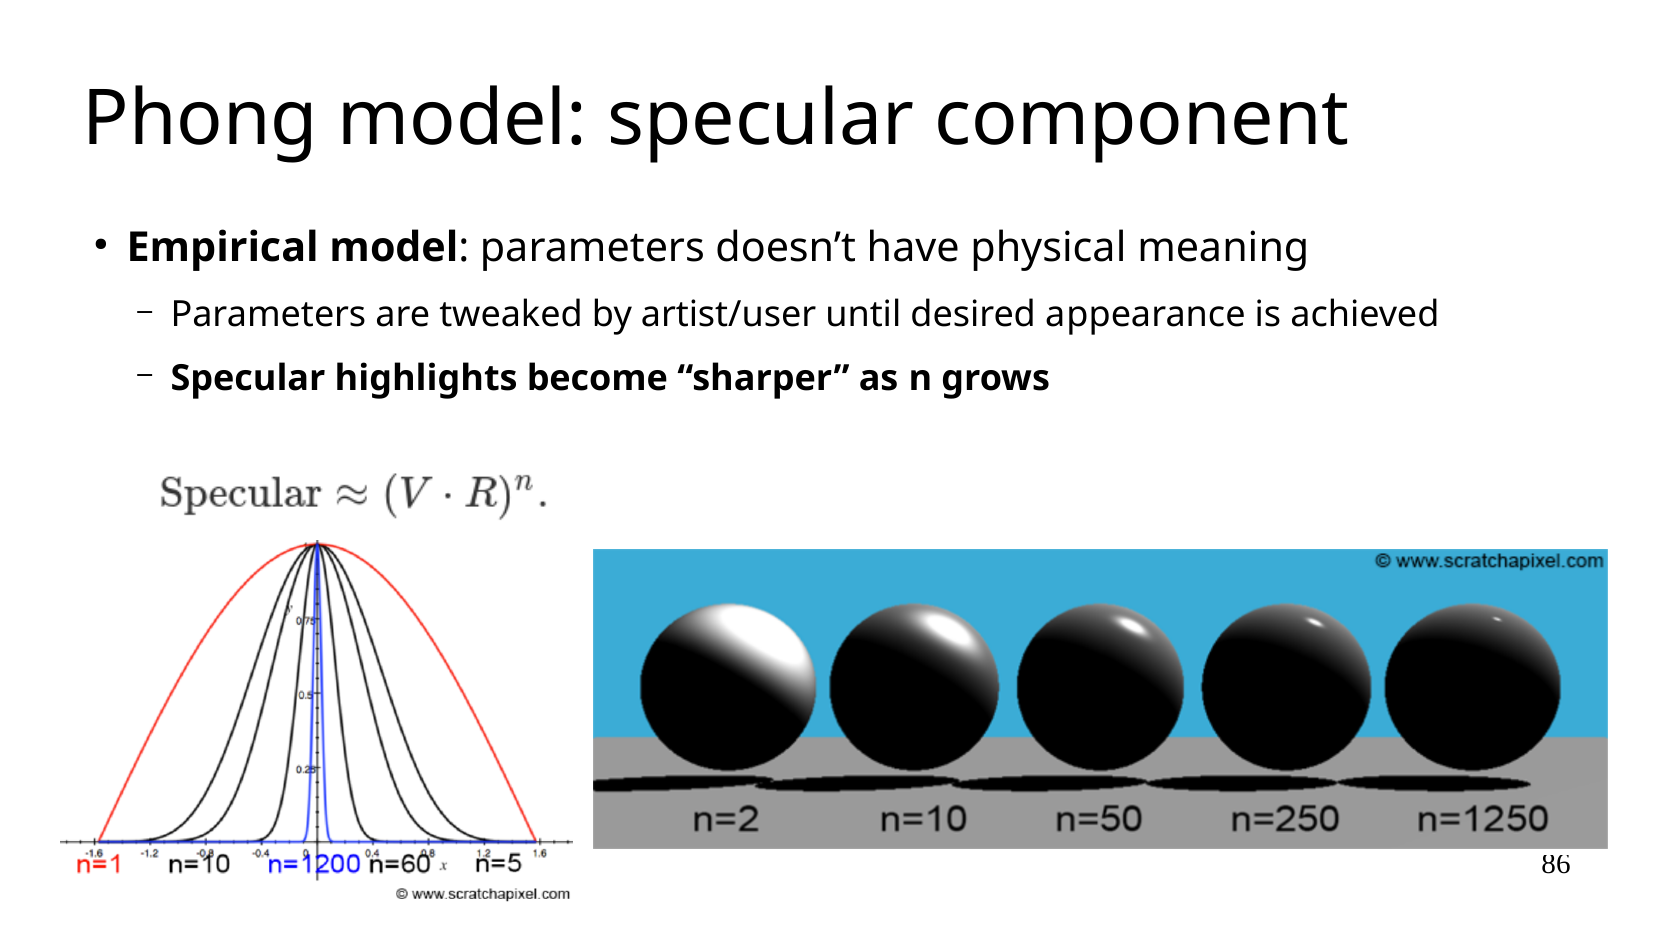

# Phong model: specular component
Empirical model: parameters doesn’t have physical meaning
Parameters are tweaked by artist/user until desired appearance is achieved
Specular highlights become “sharper” as n grows
86